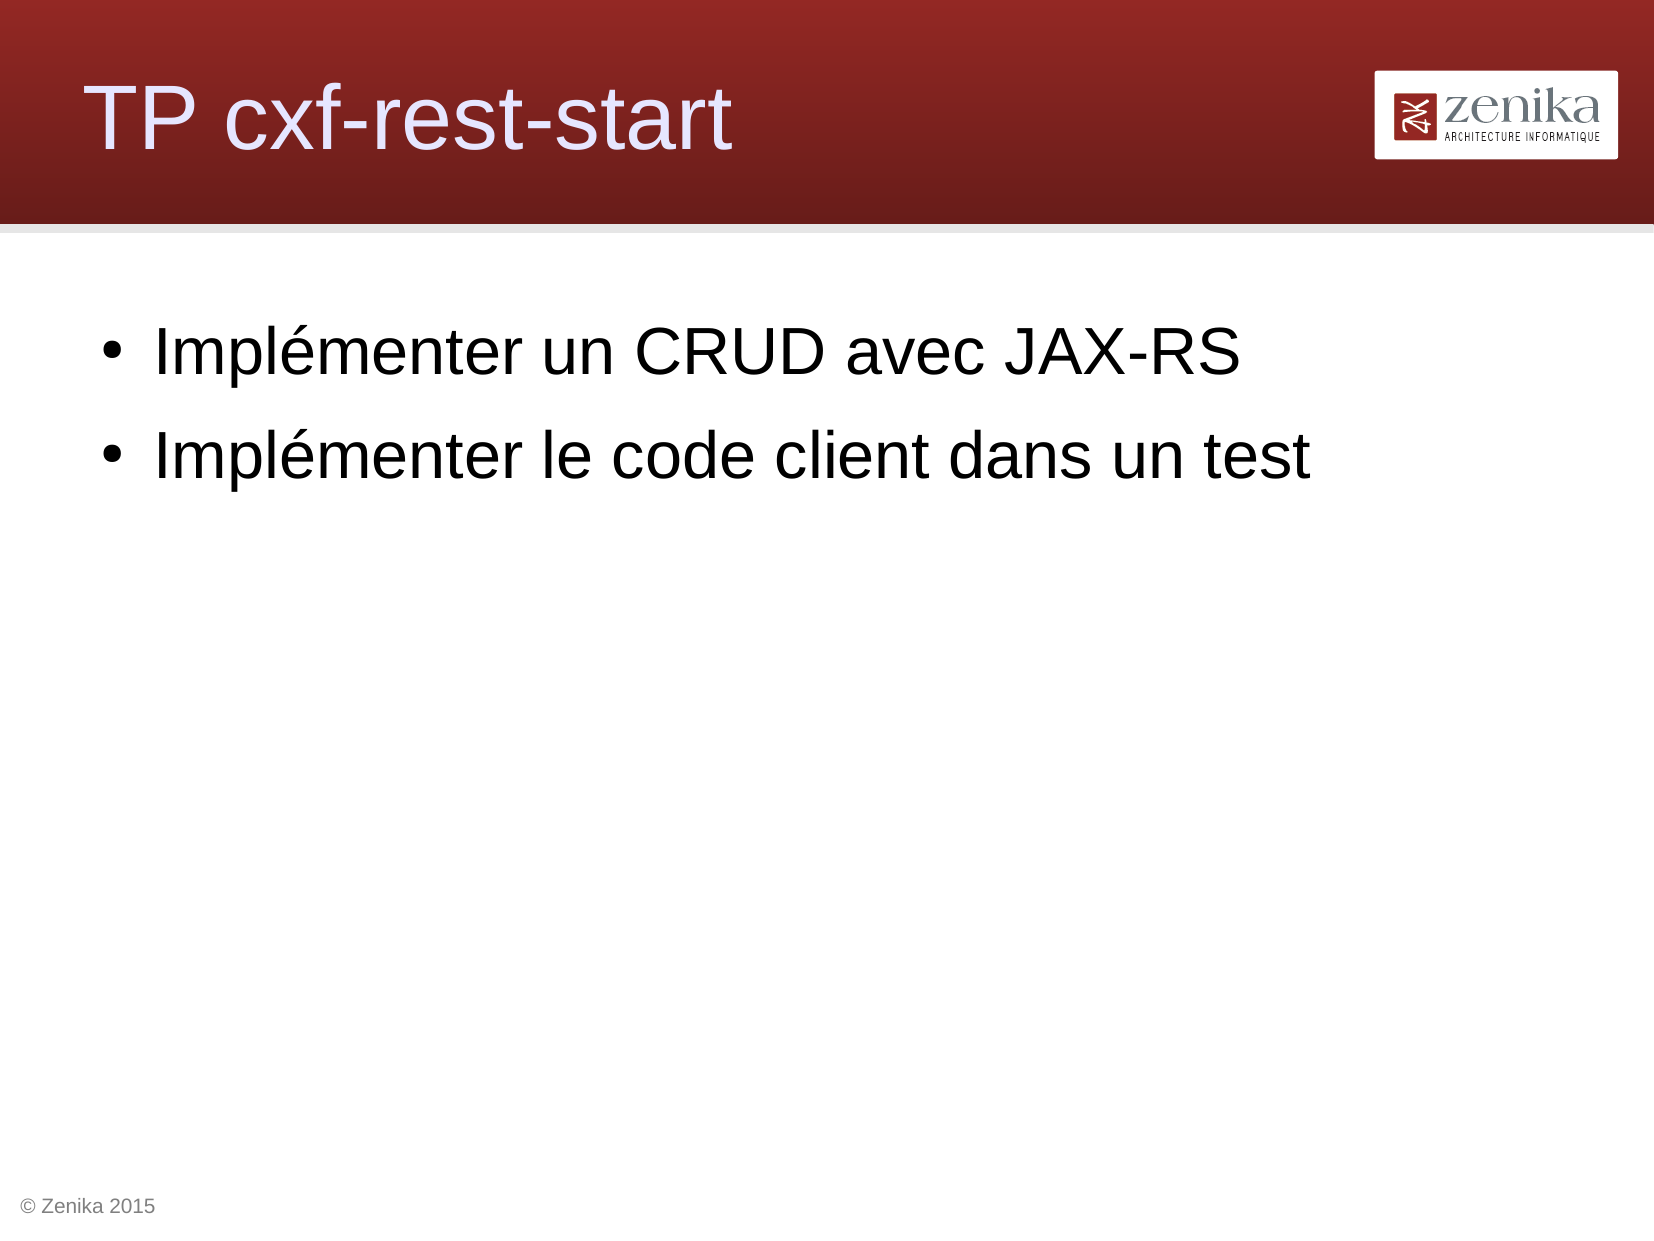

# TP cxf-rest-start
Implémenter un CRUD avec JAX-RS
Implémenter le code client dans un test